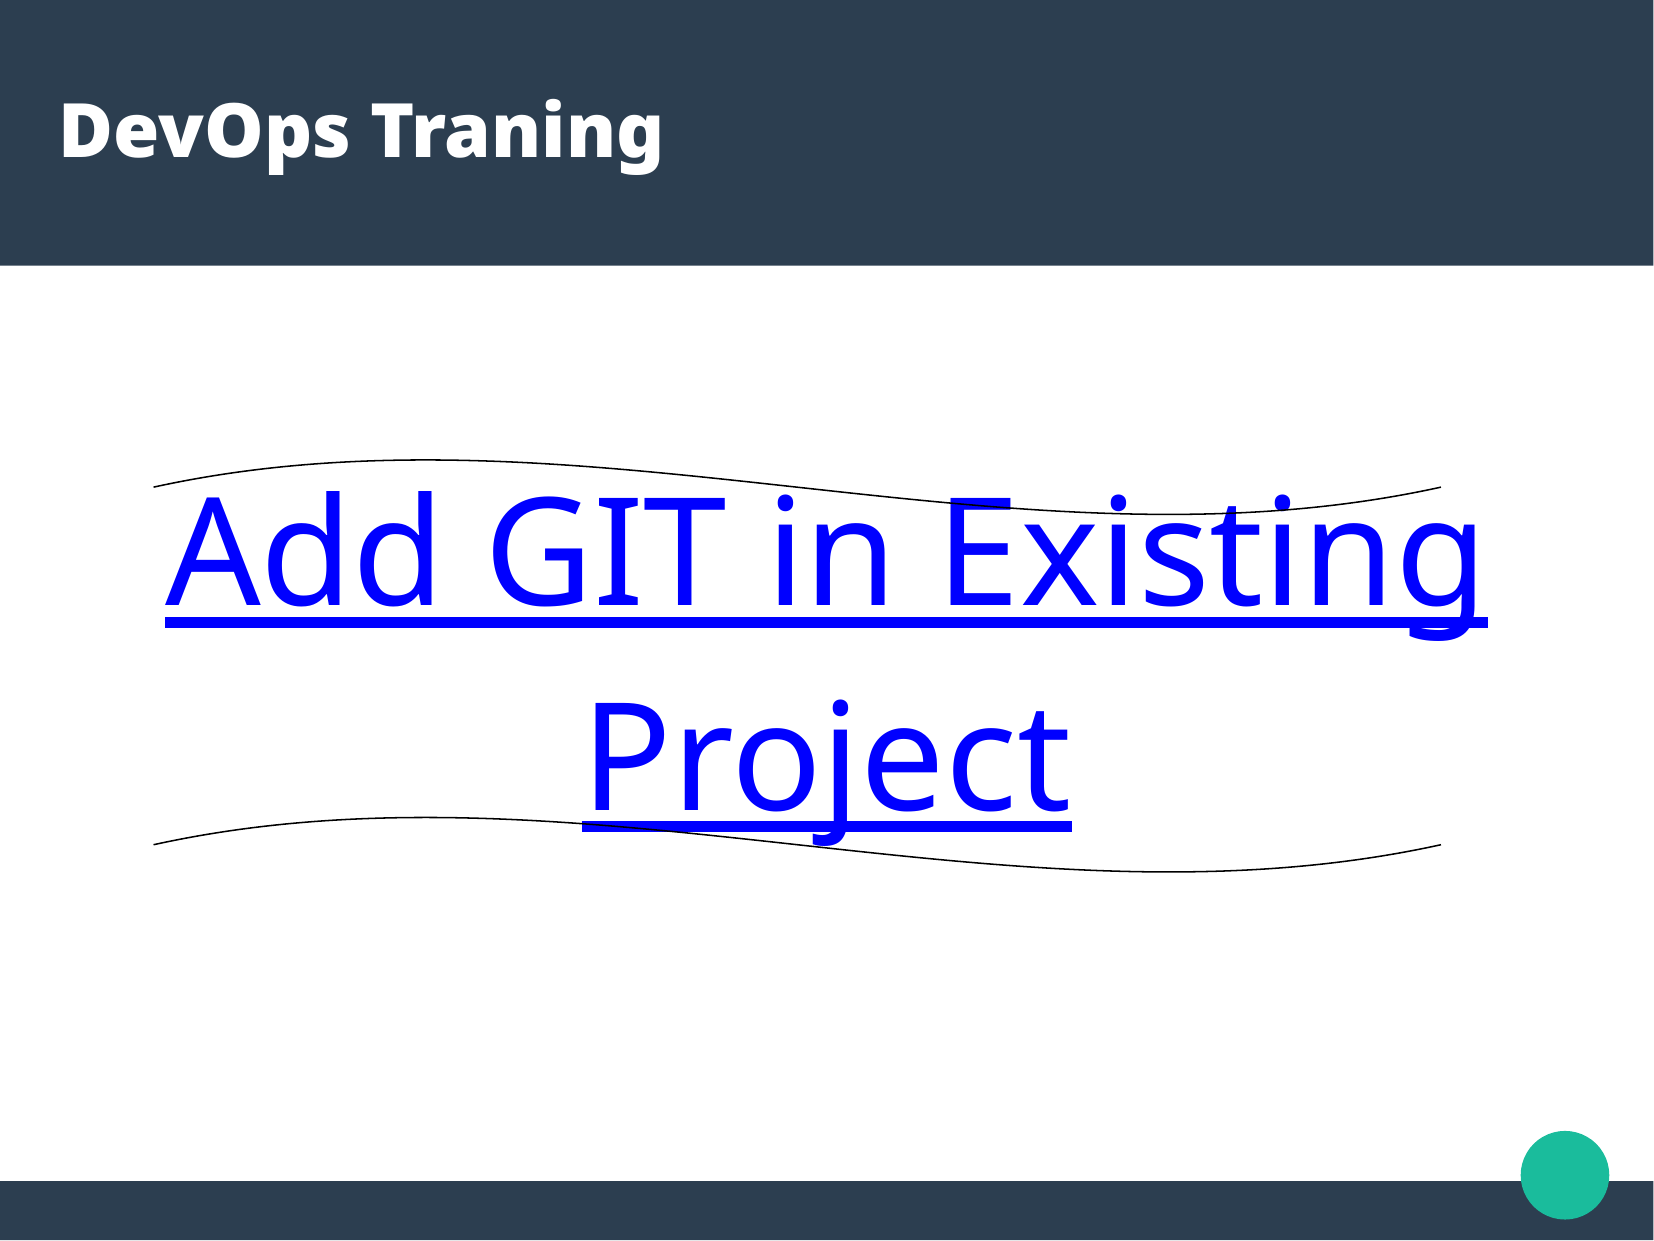

# DevOps Traning
Add GIT in Existing Project